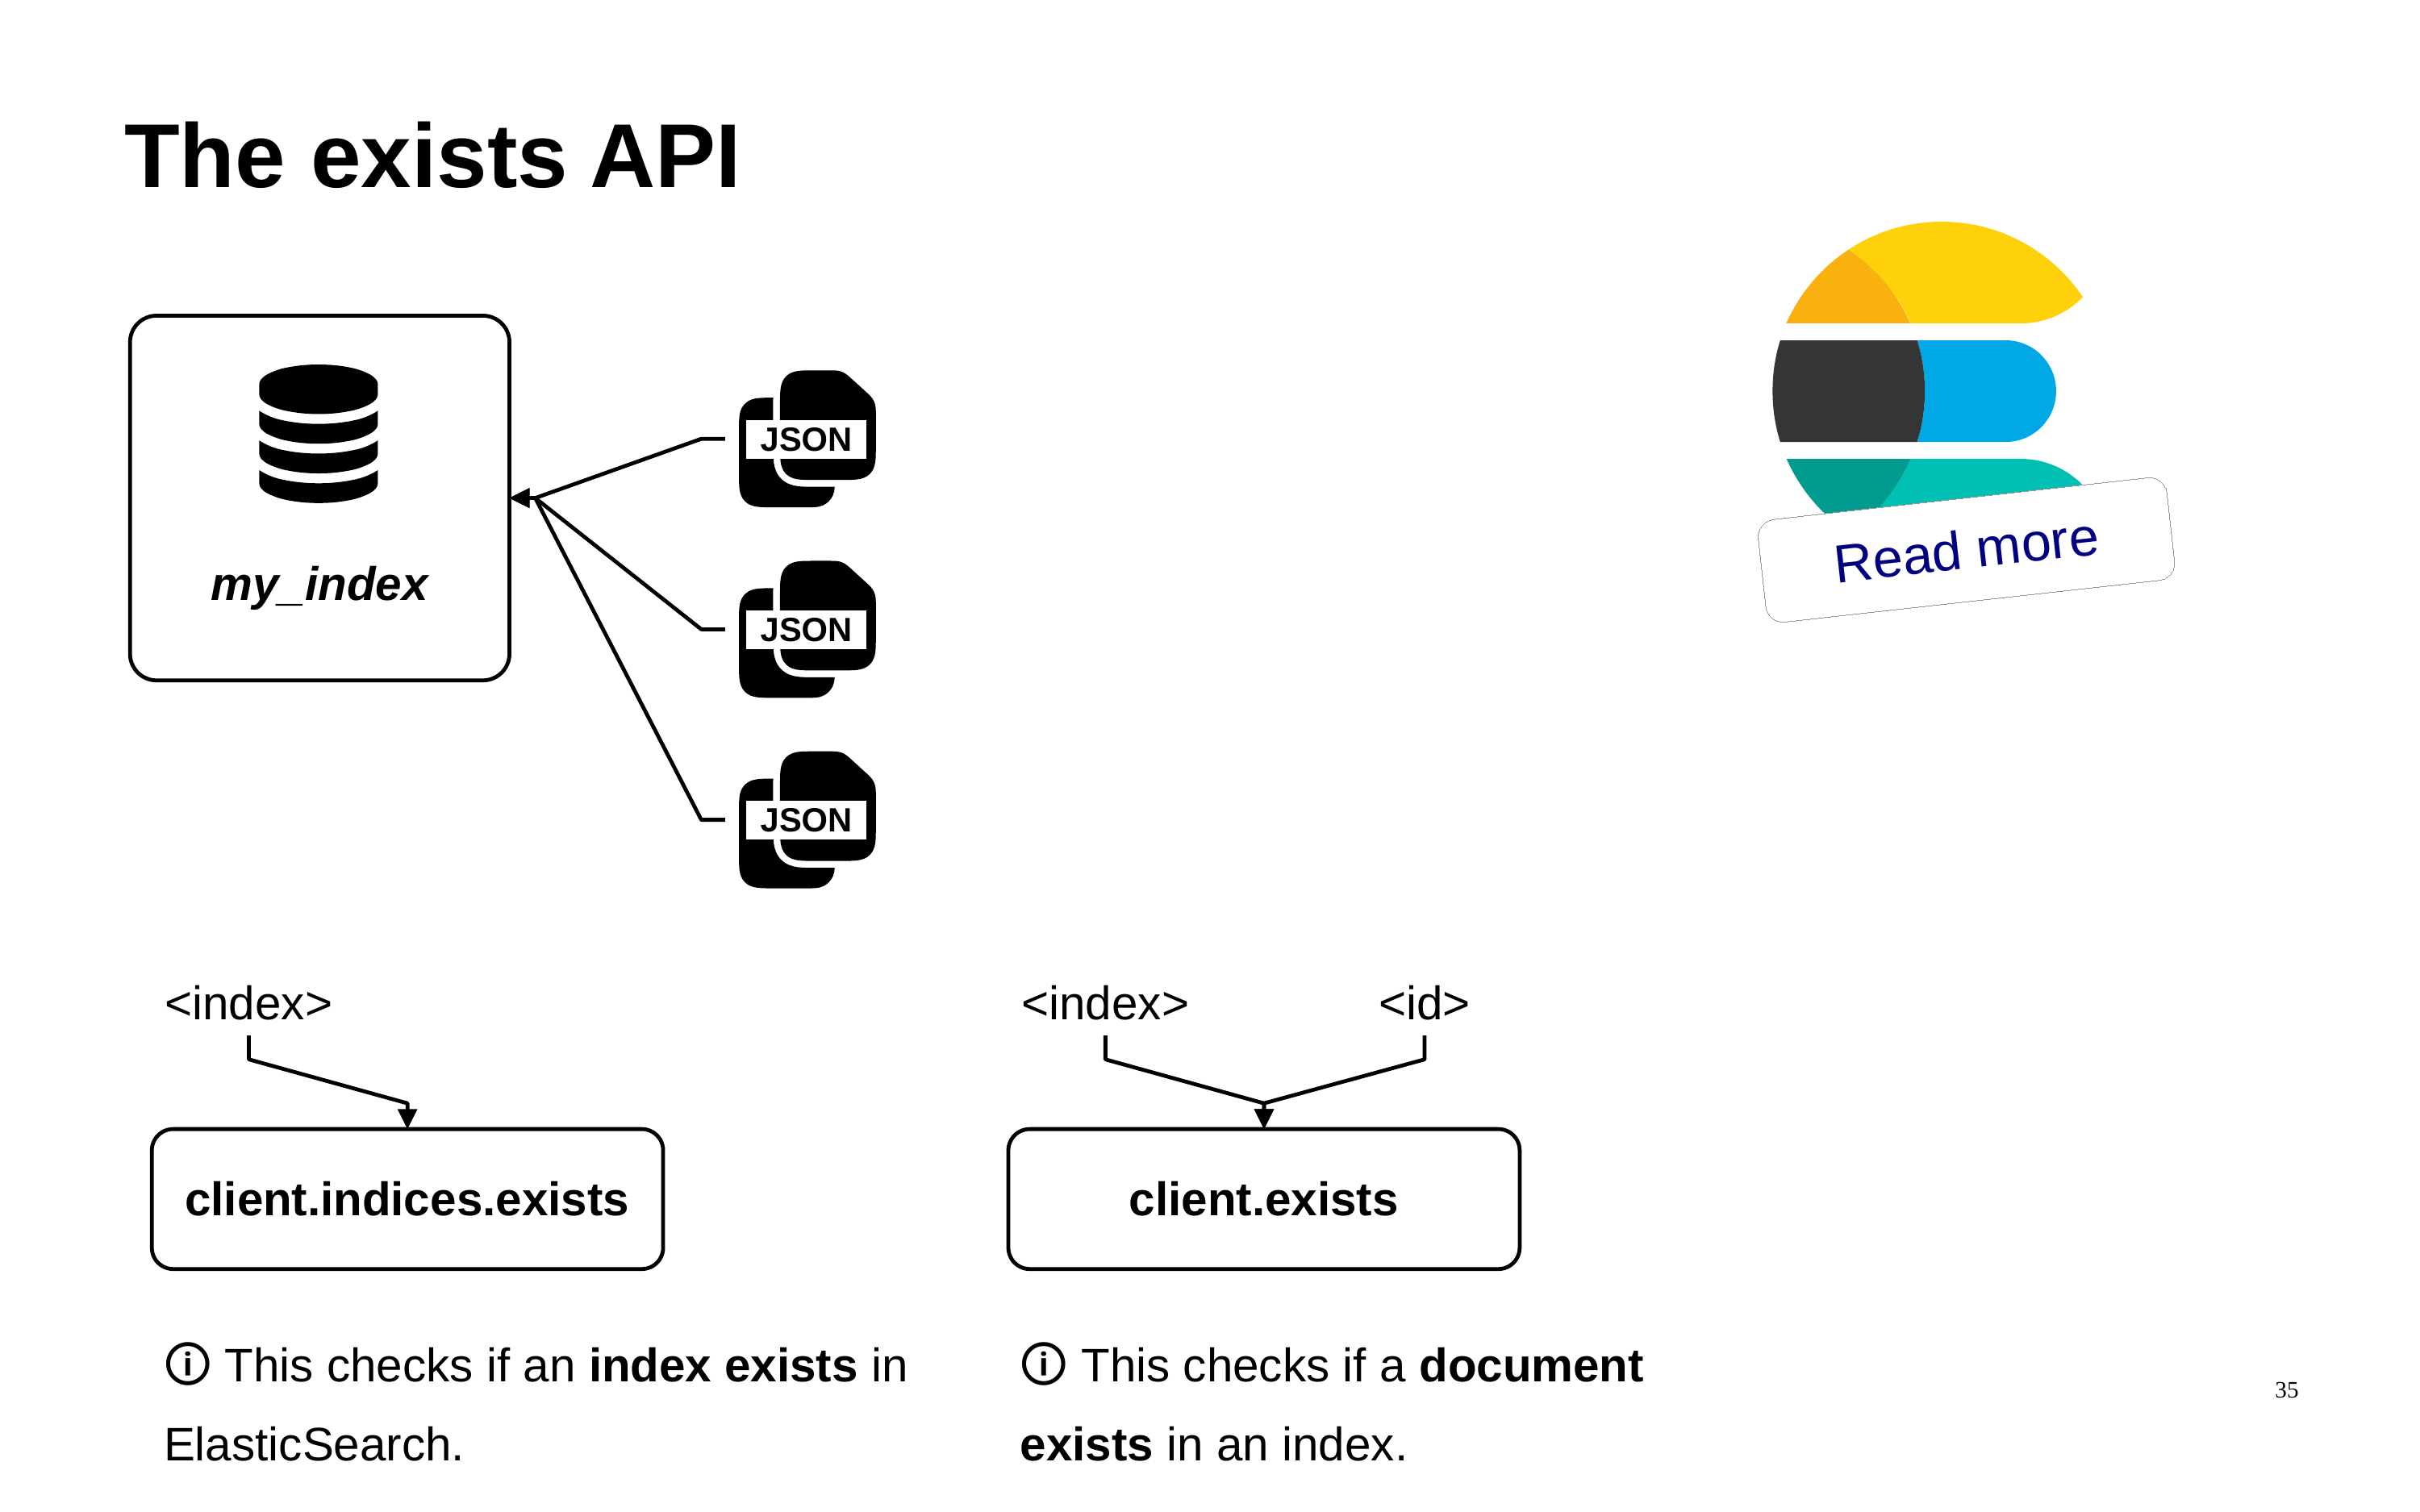

The exists API
JSON
Read more
my_index
JSON
JSON
<index>
<index>
<id>
client.indices.exists
client.exists
🛈 This checks if an index exists in ElasticSearch.
🛈 This checks if a document exists in an index.
35